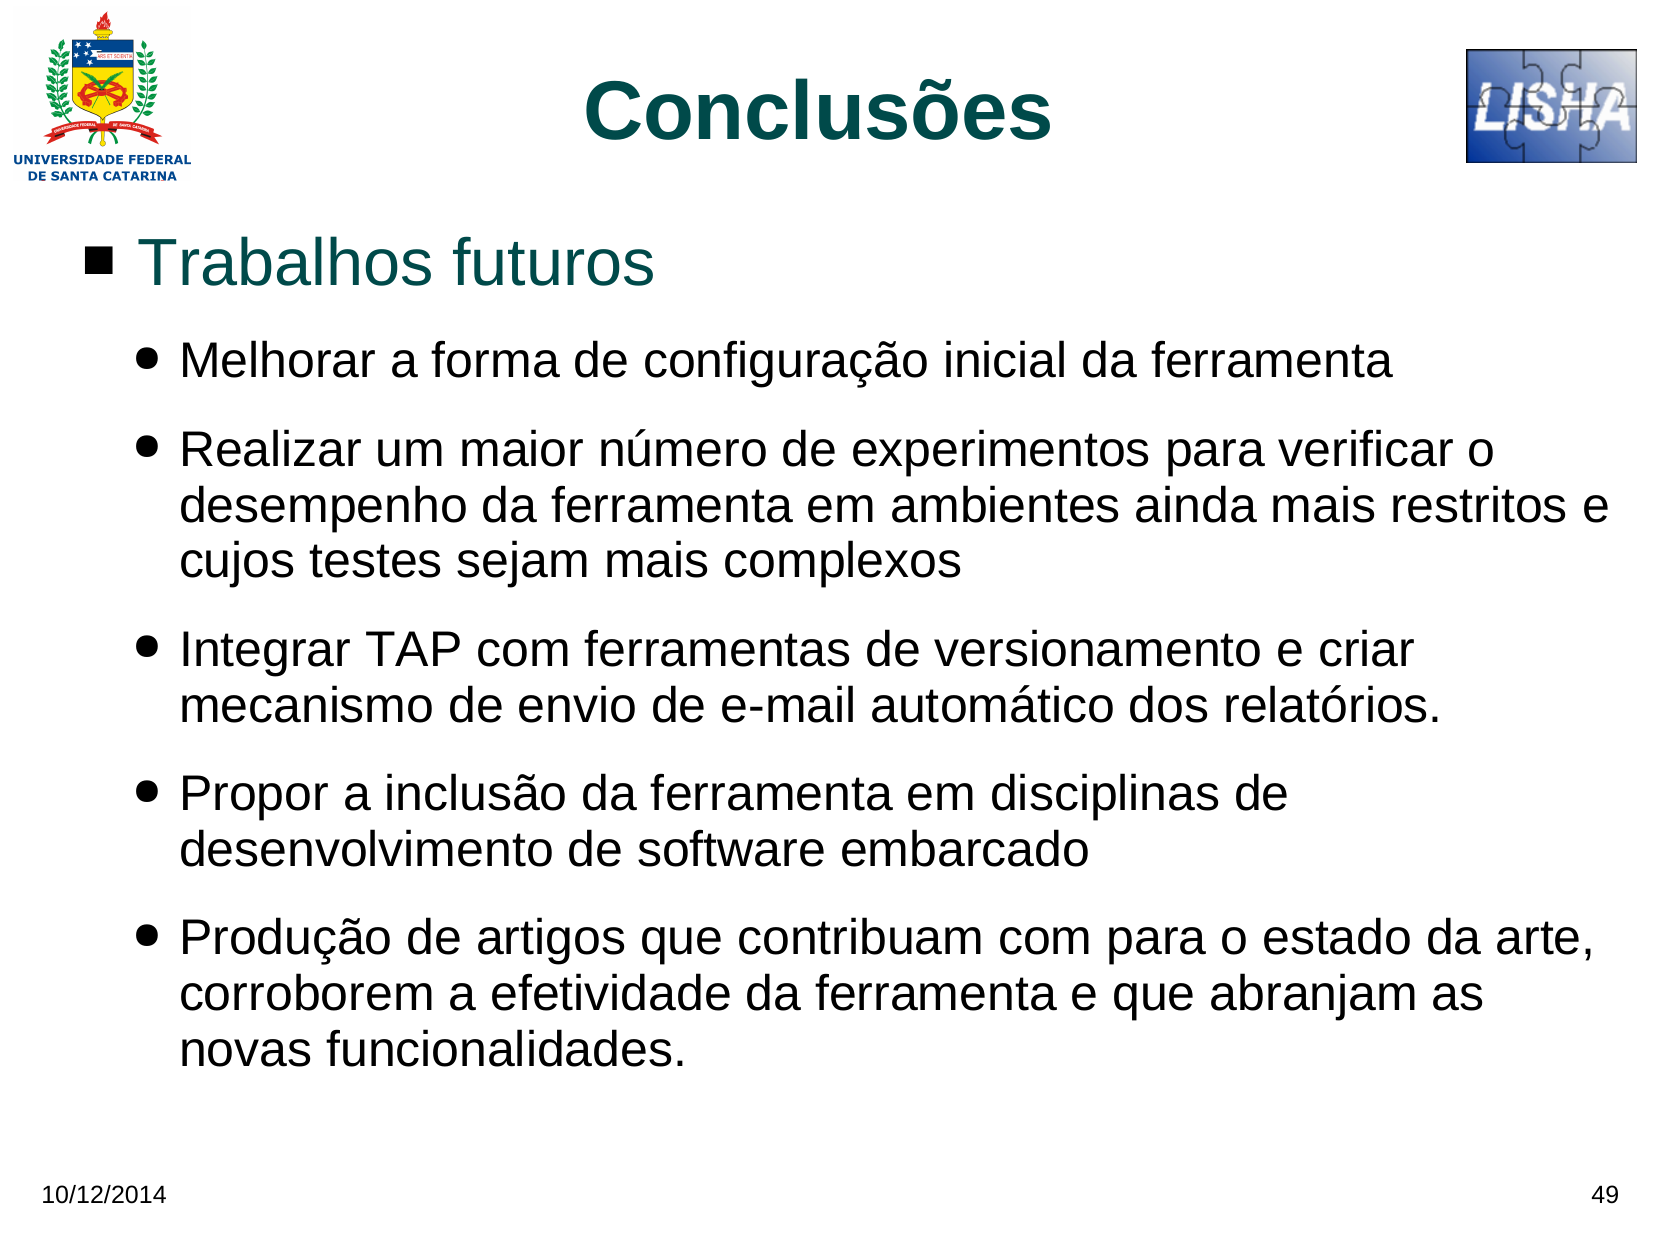

# Conclusões
Trabalhos futuros
Melhorar a forma de configuração inicial da ferramenta
Realizar um maior número de experimentos para verificar o desempenho da ferramenta em ambientes ainda mais restritos e cujos testes sejam mais complexos
Integrar TAP com ferramentas de versionamento e criar mecanismo de envio de e-mail automático dos relatórios.
Propor a inclusão da ferramenta em disciplinas de desenvolvimento de software embarcado
Produção de artigos que contribuam com para o estado da arte, corroborem a efetividade da ferramenta e que abranjam as novas funcionalidades.